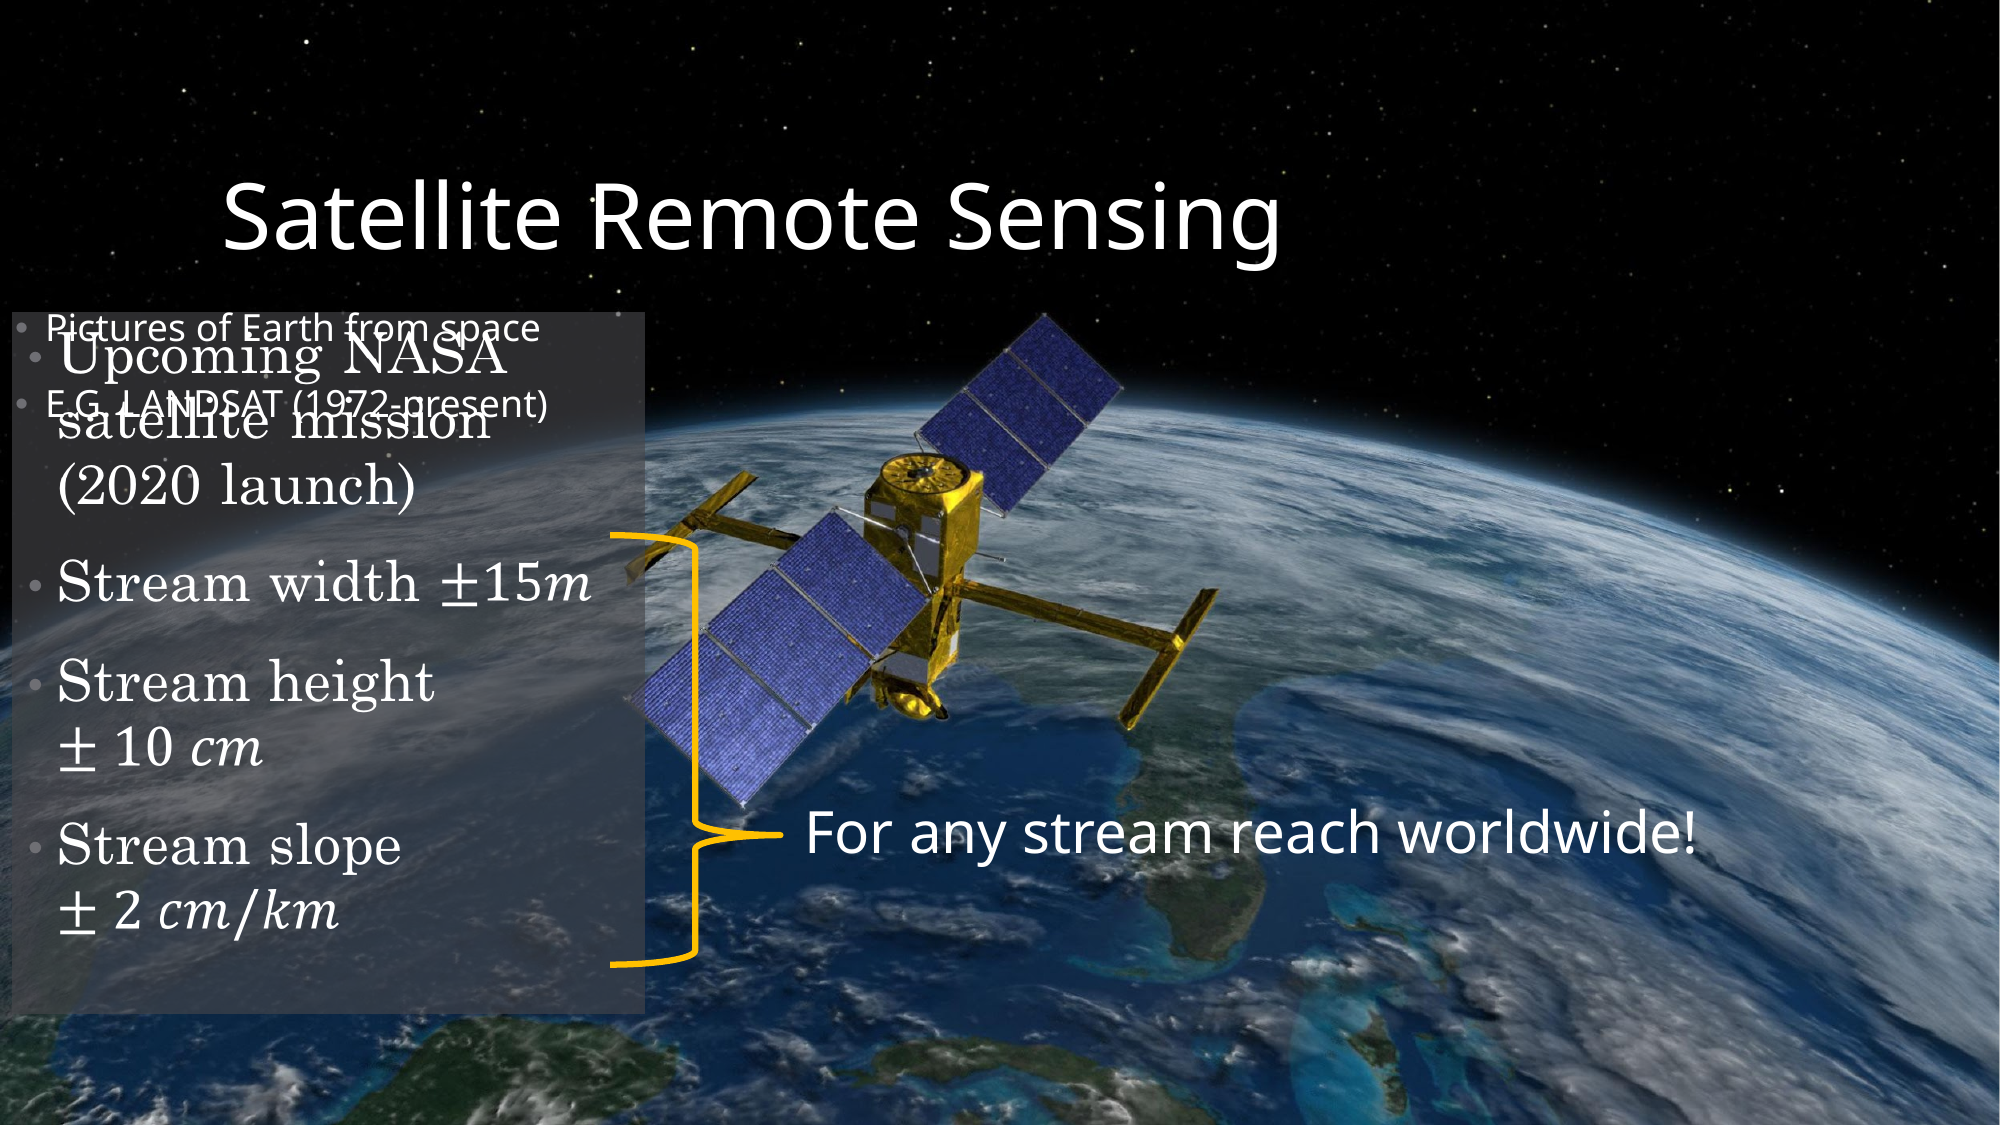

# Satellite Remote Sensing
Pictures of Earth from space
E.G. LANDSAT (1972-present)
For any stream reach worldwide!